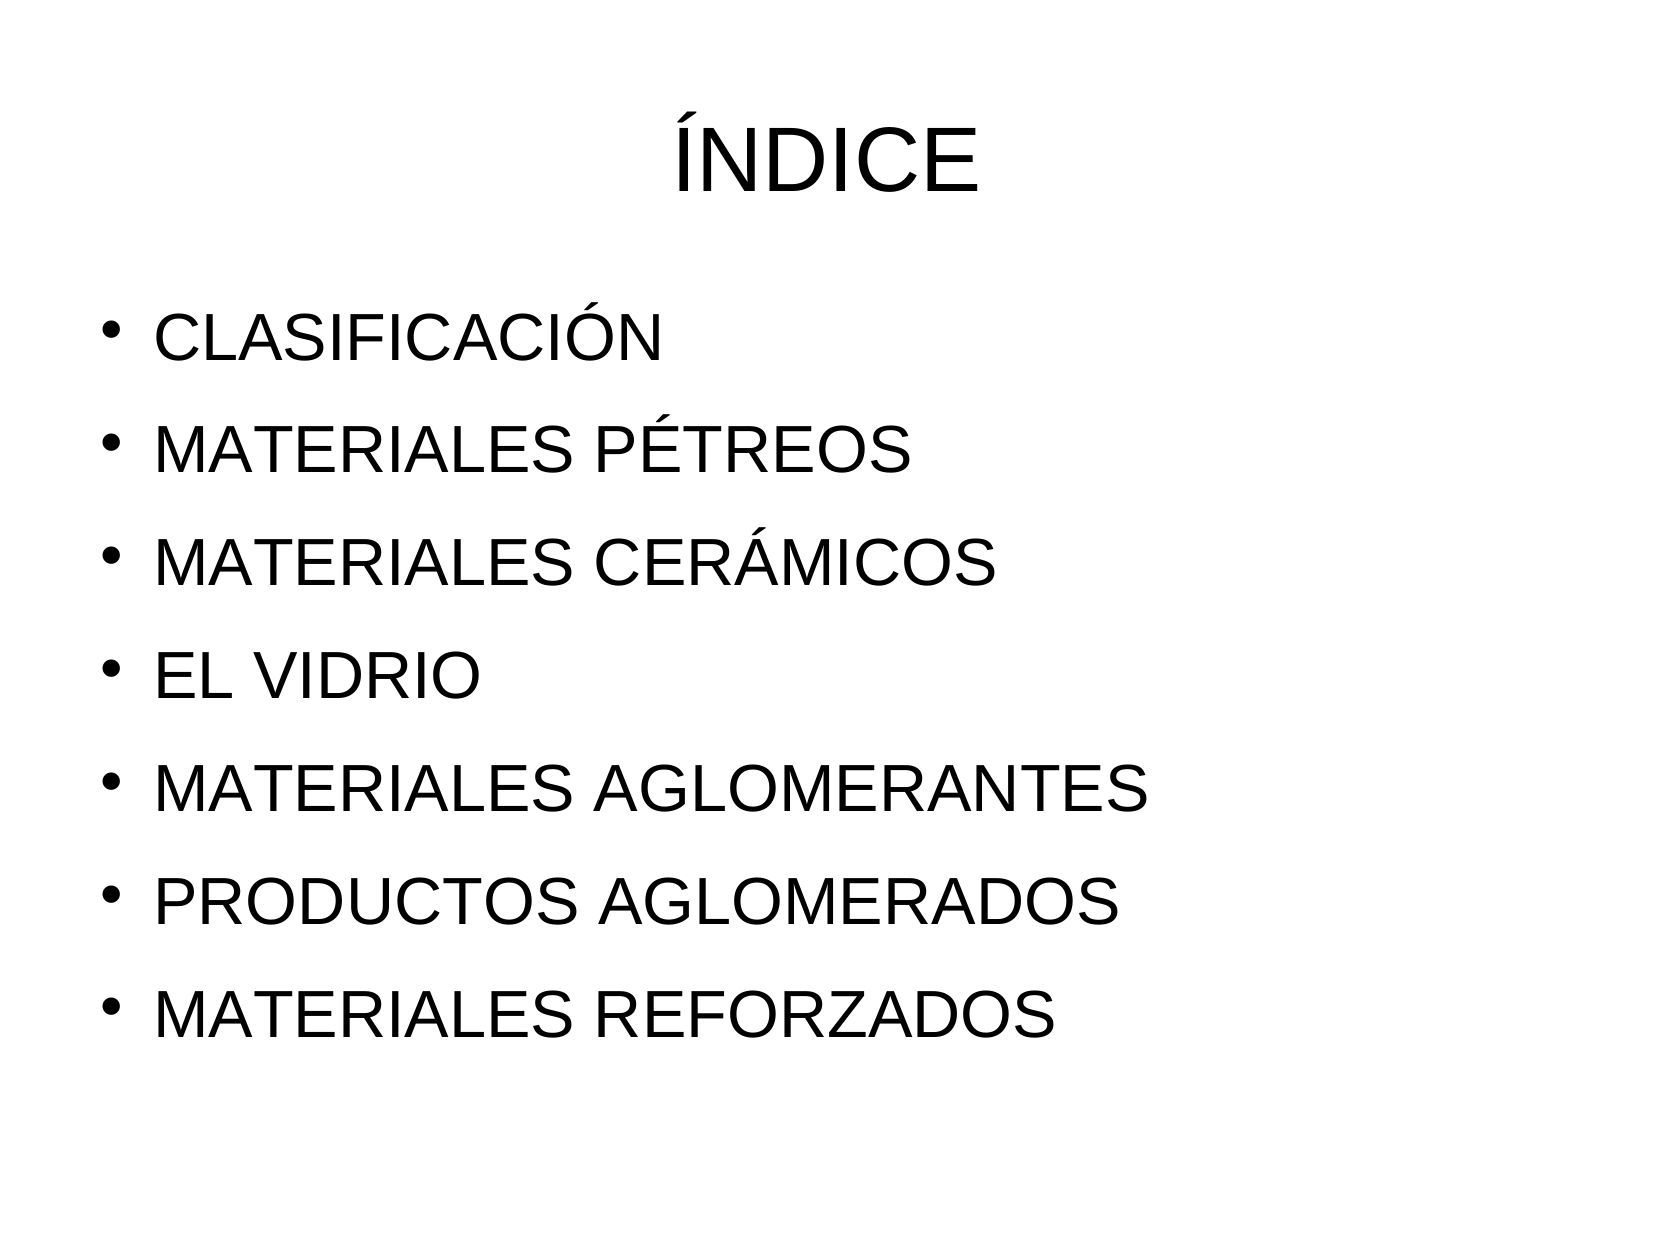

# ÍNDICE
CLASIFICACIÓN
MATERIALES PÉTREOS
MATERIALES CERÁMICOS
EL VIDRIO
MATERIALES AGLOMERANTES
PRODUCTOS AGLOMERADOS
MATERIALES REFORZADOS